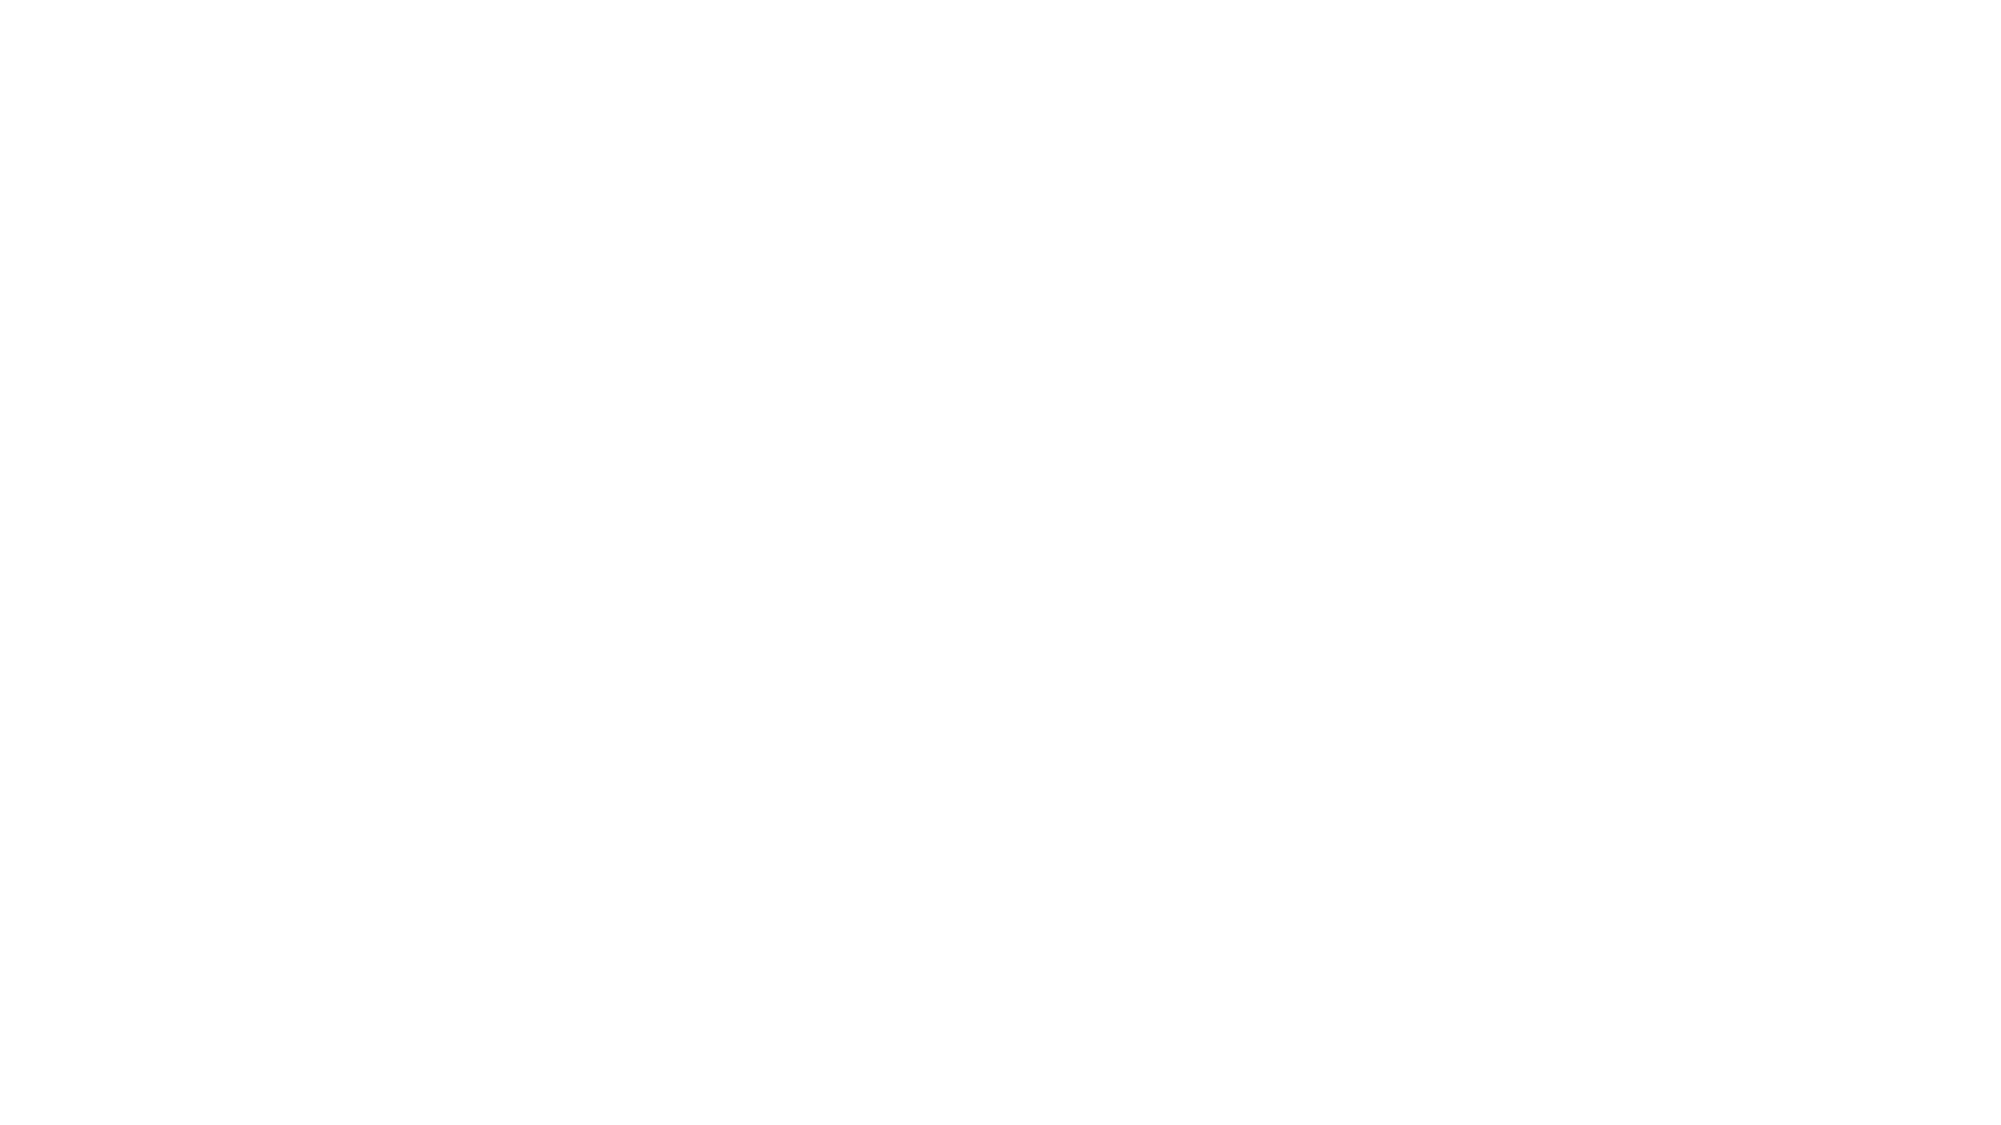

Challenge on LLM Scalability
[Add your team's name here]
Minerva AI Winter School, 27 February 2026